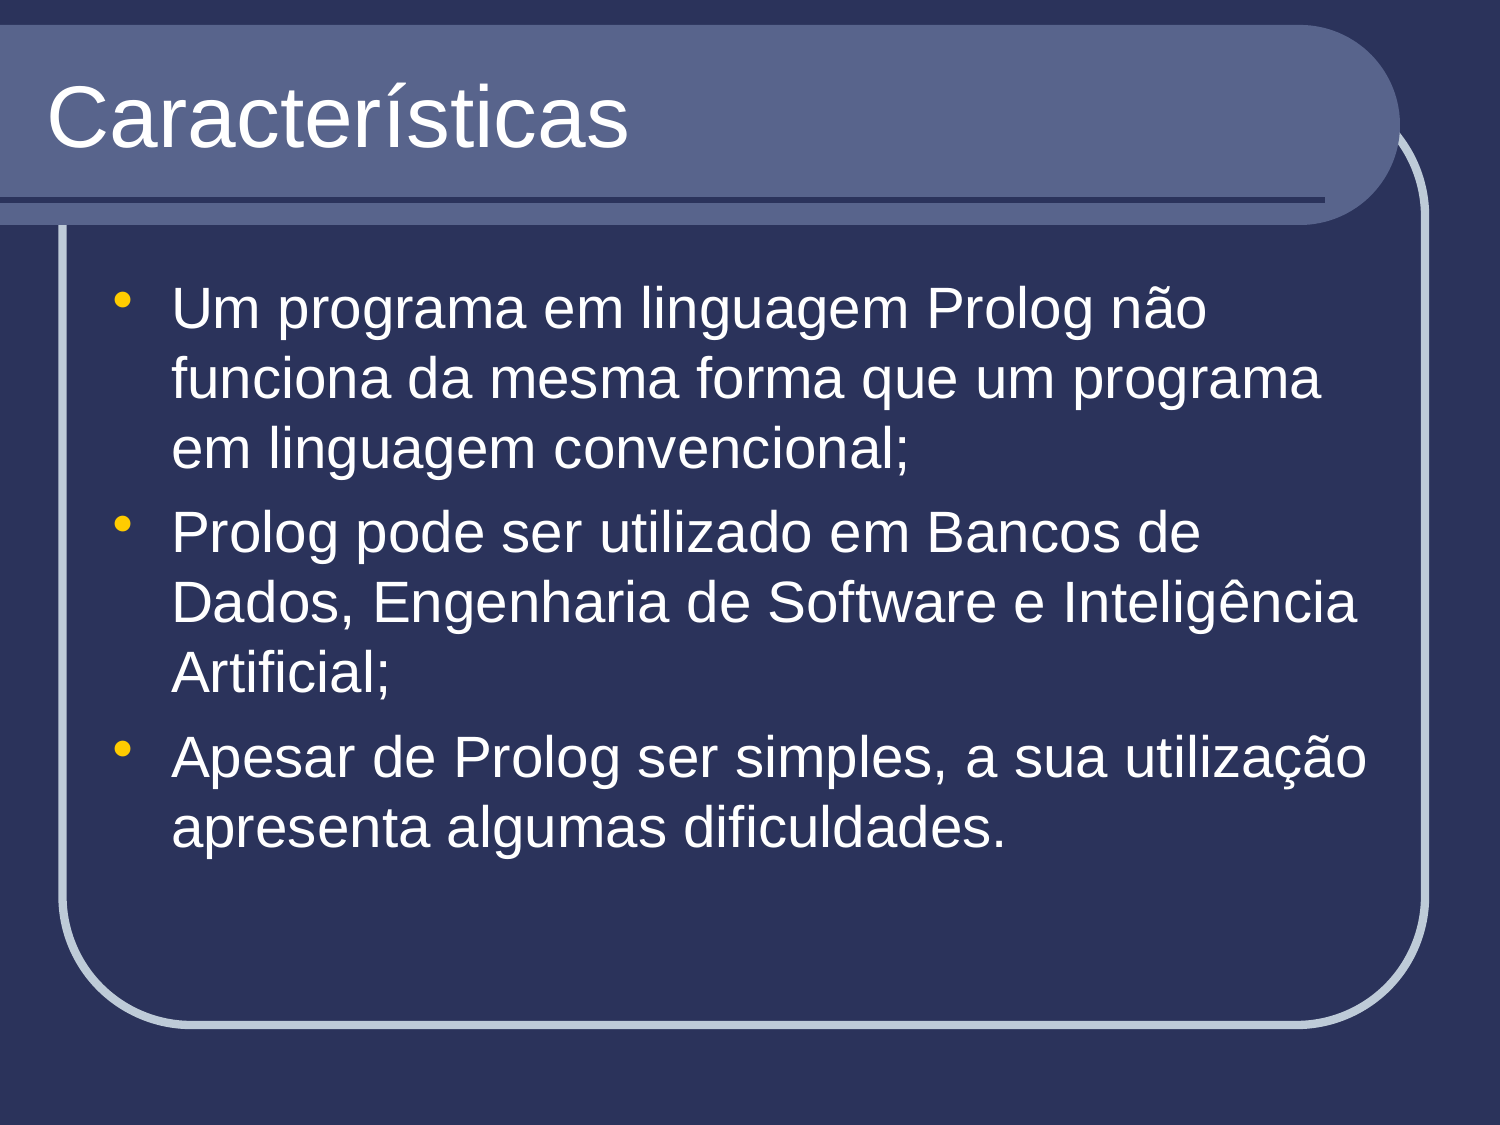

# Características
Um programa em linguagem Prolog não funciona da mesma forma que um programa em linguagem convencional;
Prolog pode ser utilizado em Bancos de Dados, Engenharia de Software e Inteligência Artificial;
Apesar de Prolog ser simples, a sua utilização apresenta algumas dificuldades.